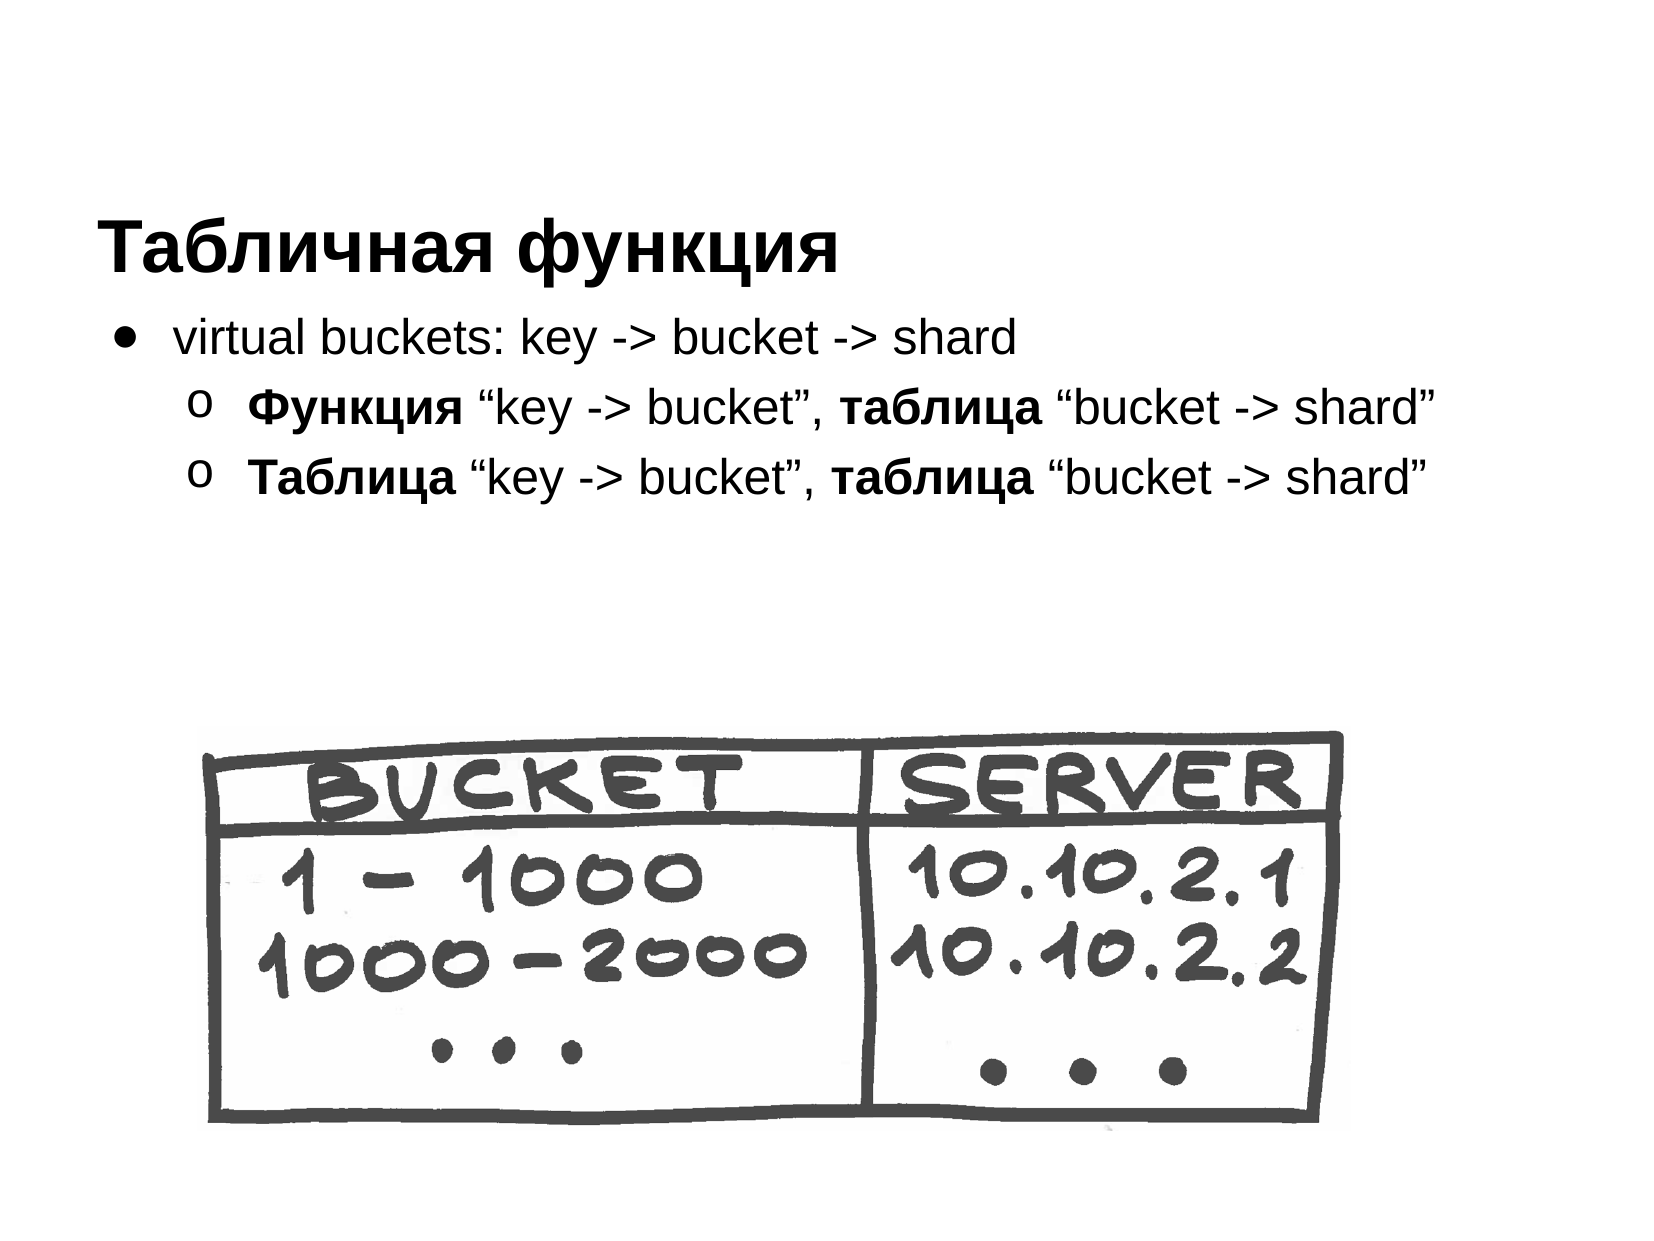

# Табличная функция
virtual buckets: key -> bucket -> shard
Функция “key -> bucket”, таблица “bucket -> shard”
Таблица “key -> bucket”, таблица “bucket -> shard”